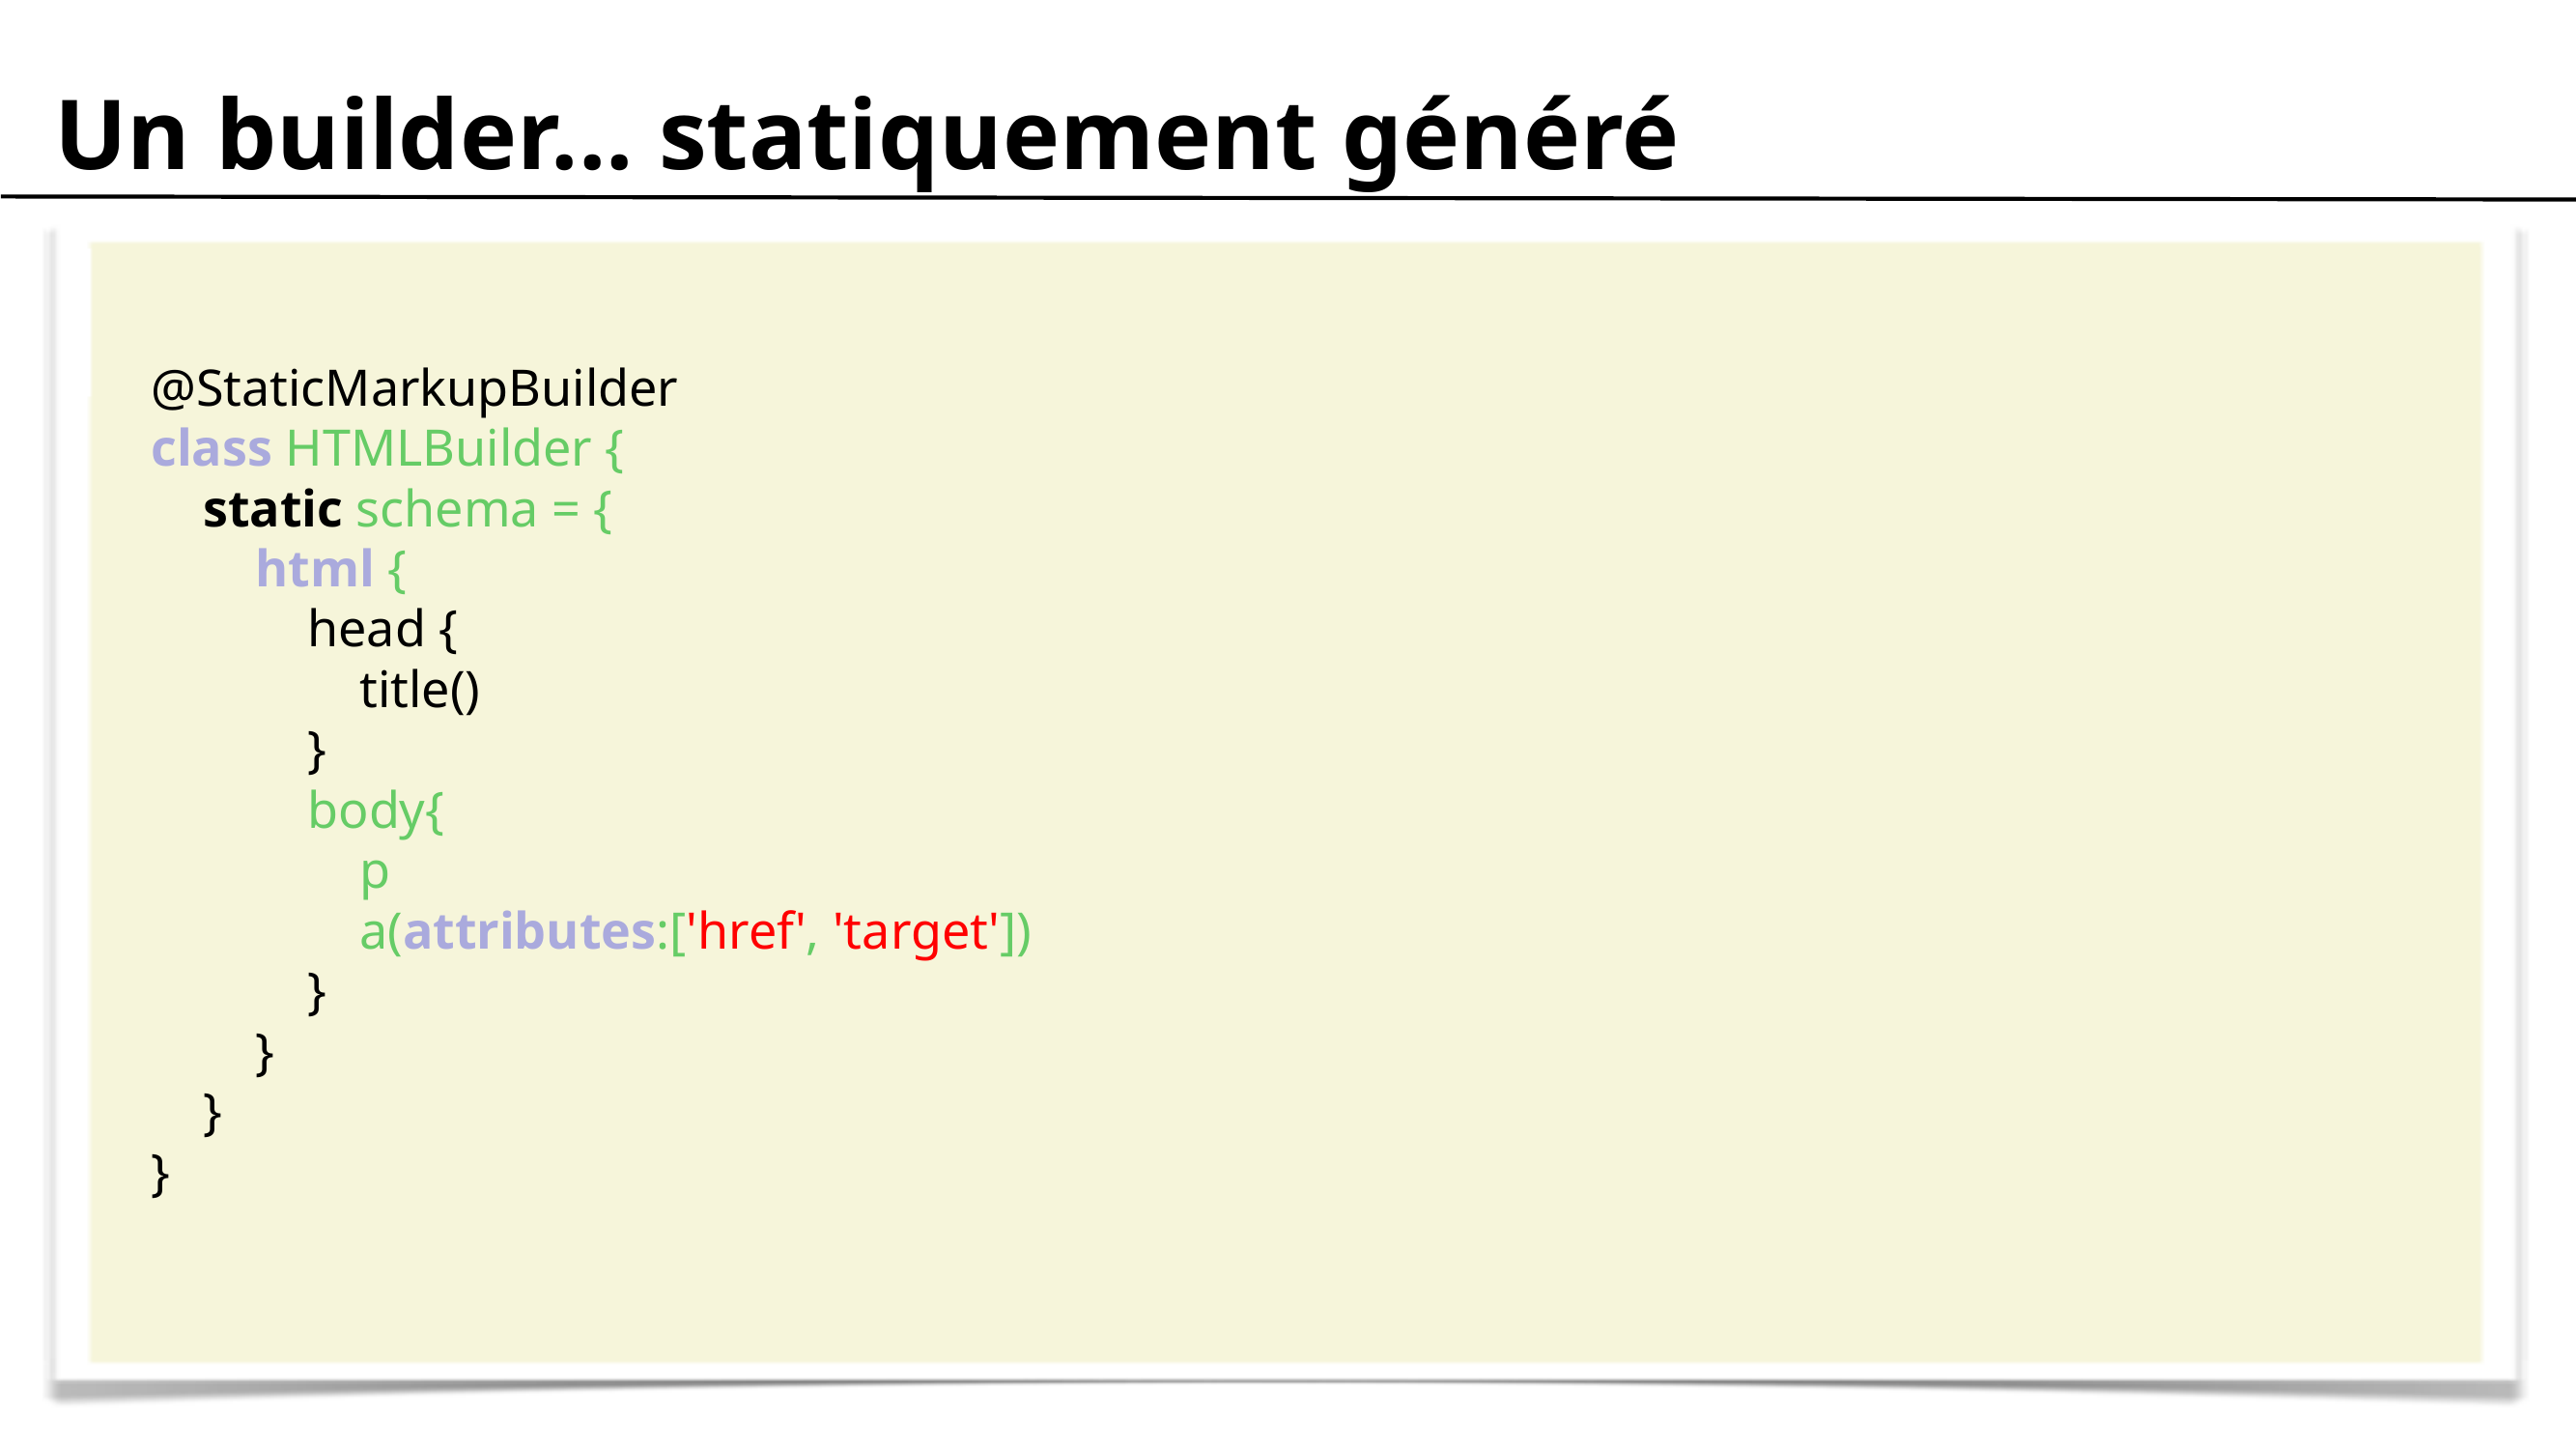

# Un builder... statiquement généré
@StaticMarkupBuilder
class HTMLBuilder {
 static schema = {
 html {
 head {
 title()
 }
 body{
 p
 a(attributes:['href', 'target'])
 }
 }
 }
}